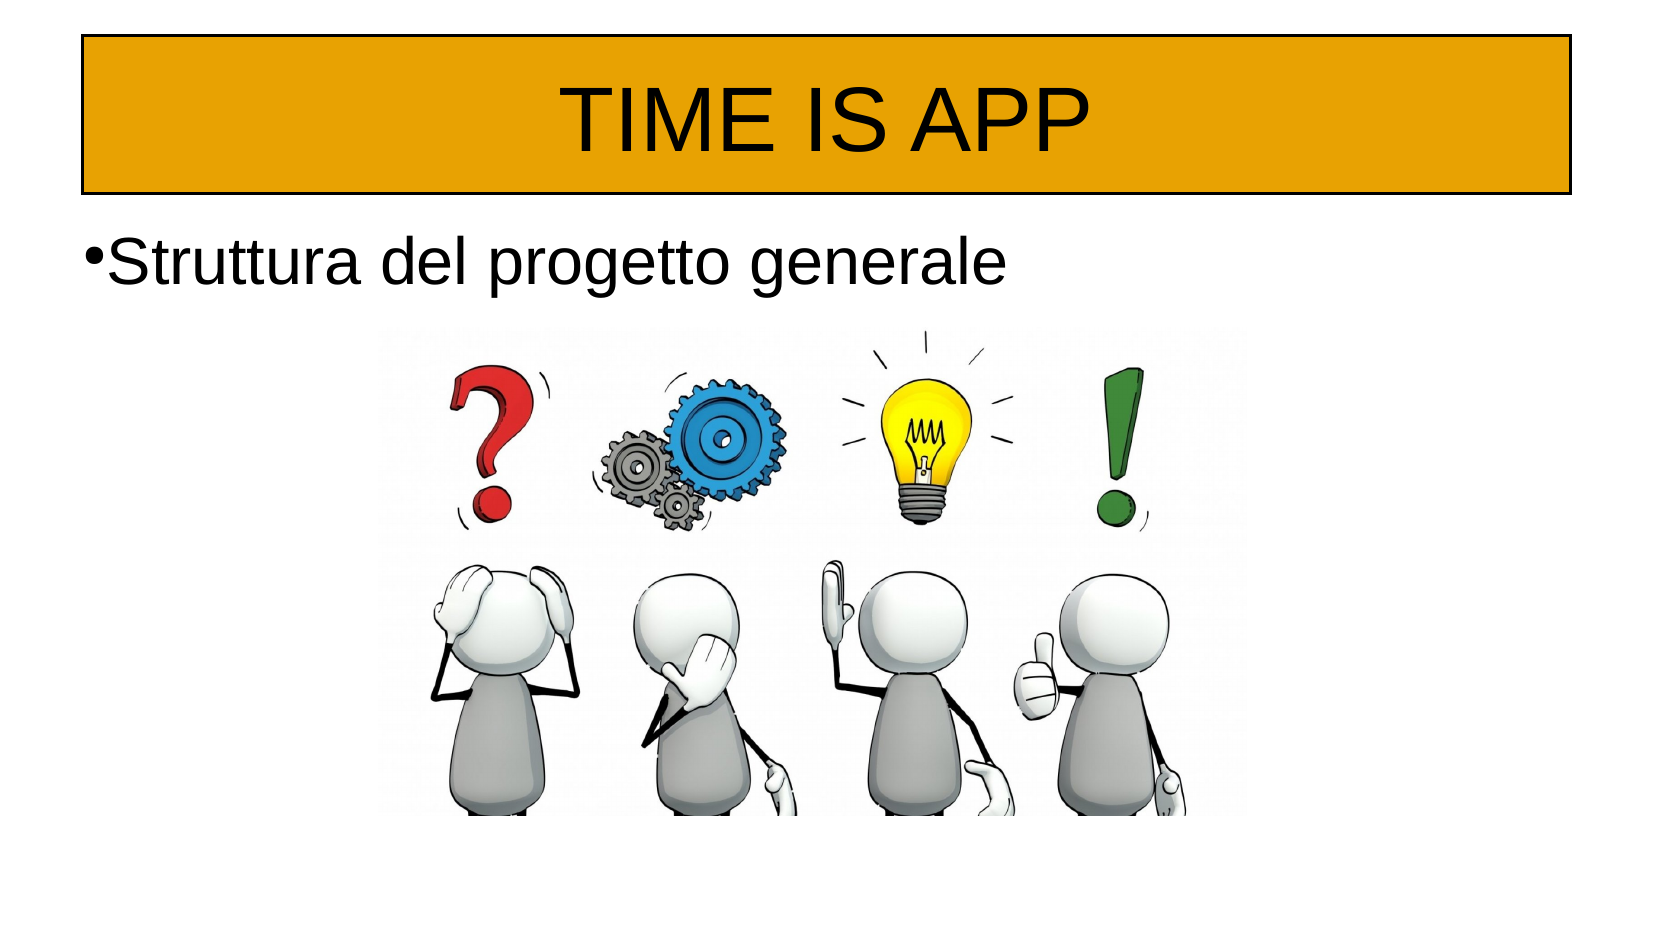

# TIME IS APP
Struttura del progetto generale